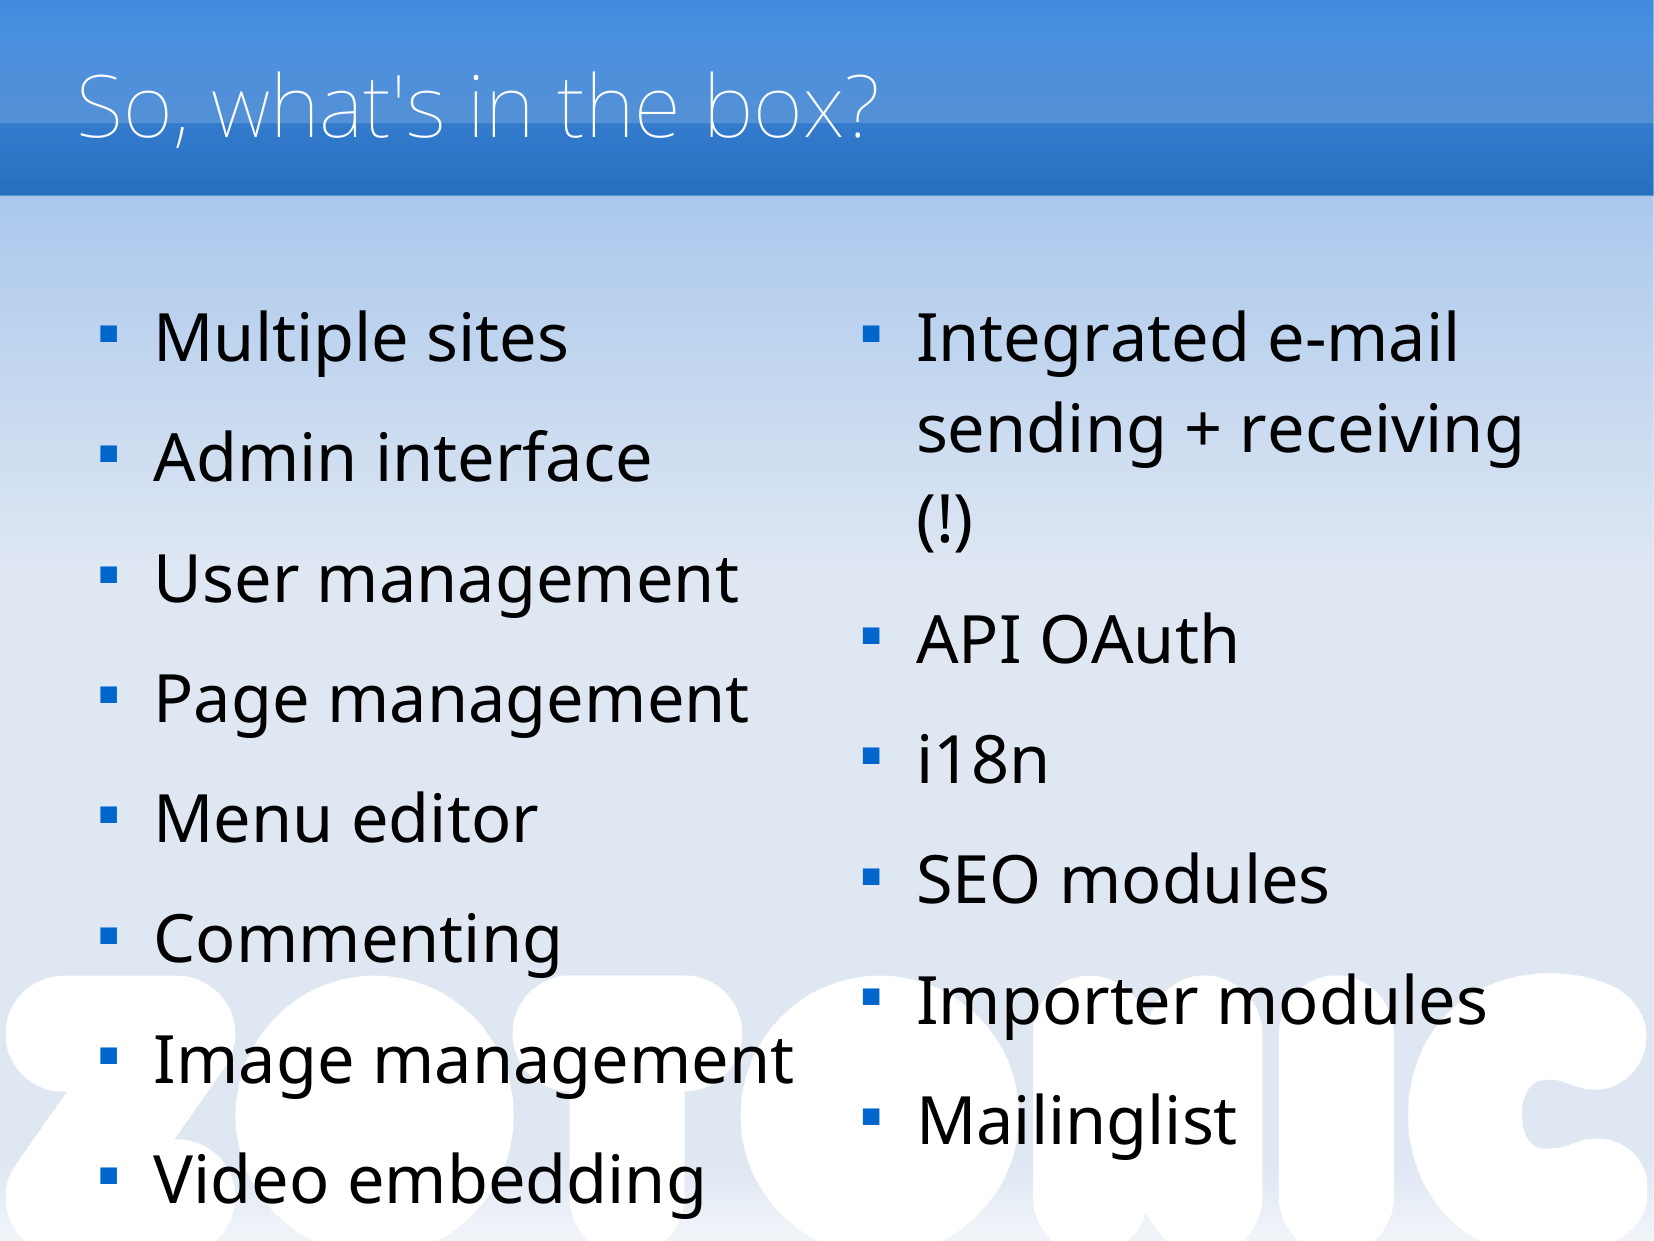

# So, what's in the box?
Multiple sites
Admin interface
User management
Page management
Menu editor
Commenting
Image management
Video embedding
Integrated e-mail sending + receiving (!)
API OAuth
i18n
SEO modules
Importer modules
Mailinglist